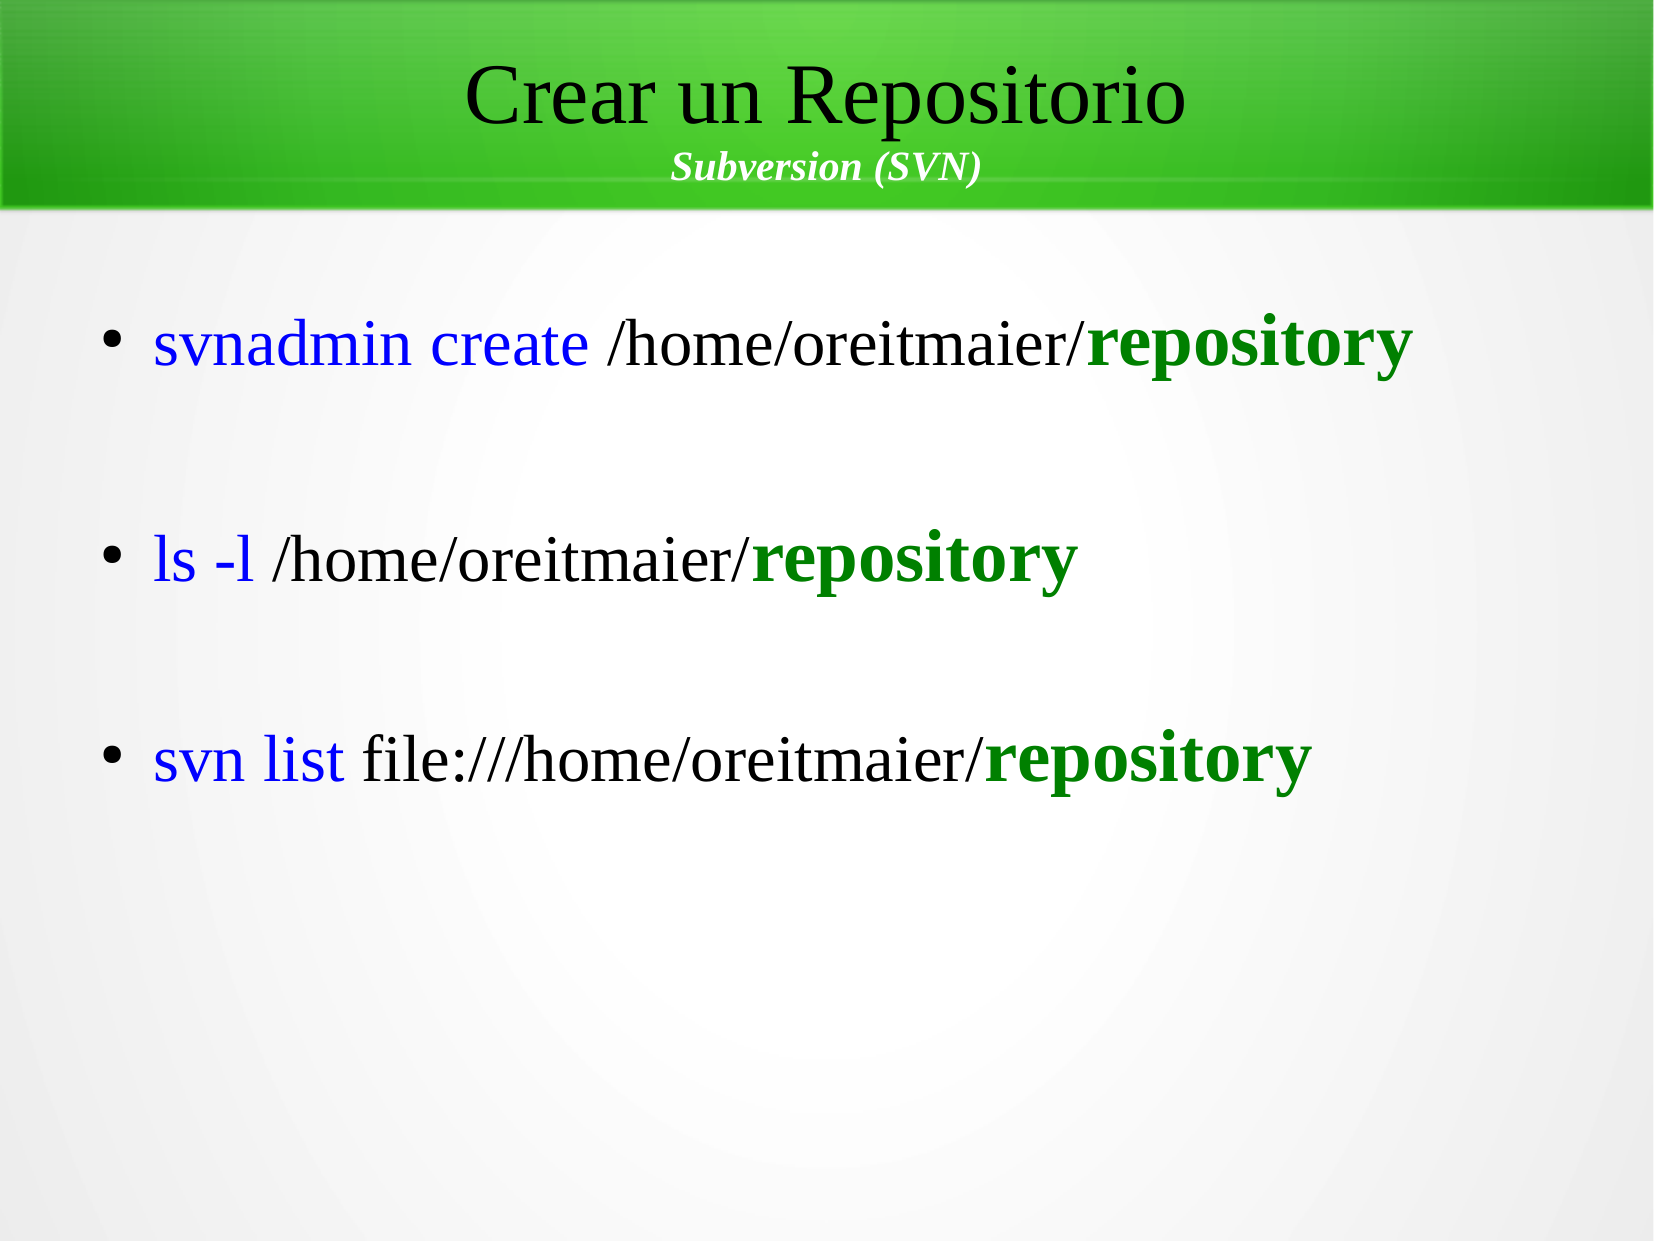

# Crear un Repositorio Subversion (SVN)
svnadmin create /home/oreitmaier/repository
ls -l /home/oreitmaier/repository
svn list file:///home/oreitmaier/repository